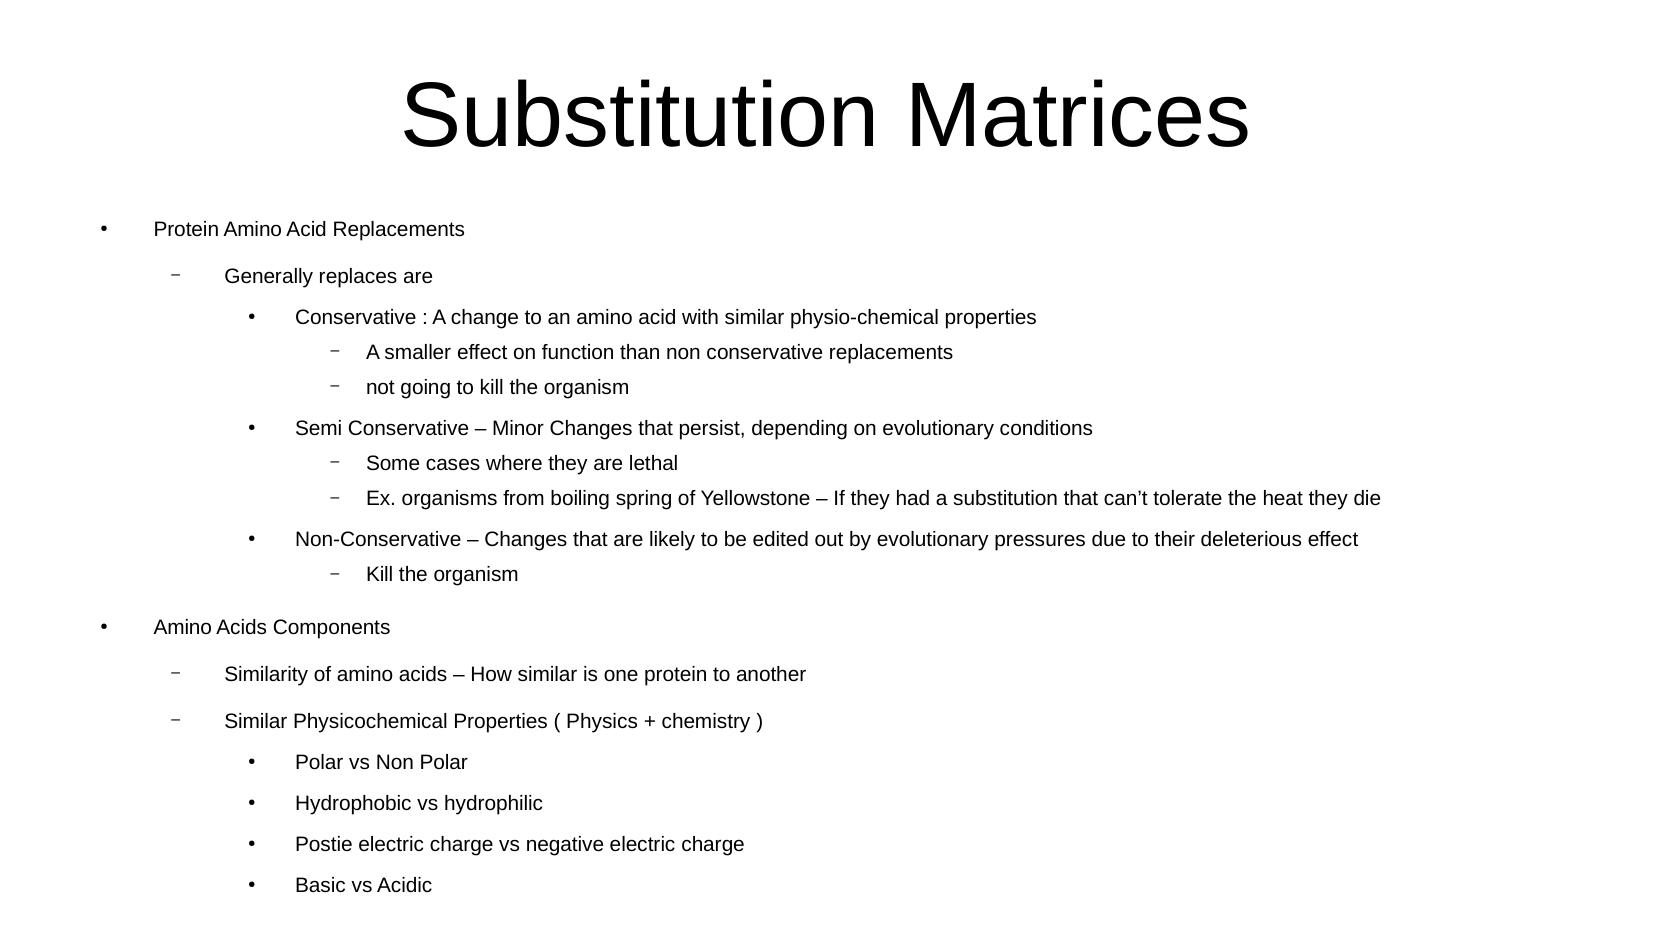

# Substitution Matrices
Protein Amino Acid Replacements
Generally replaces are
Conservative : A change to an amino acid with similar physio-chemical properties
A smaller effect on function than non conservative replacements
not going to kill the organism
Semi Conservative – Minor Changes that persist, depending on evolutionary conditions
Some cases where they are lethal
Ex. organisms from boiling spring of Yellowstone – If they had a substitution that can’t tolerate the heat they die
Non-Conservative – Changes that are likely to be edited out by evolutionary pressures due to their deleterious effect
Kill the organism
Amino Acids Components
Similarity of amino acids – How similar is one protein to another
Similar Physicochemical Properties ( Physics + chemistry )
Polar vs Non Polar
Hydrophobic vs hydrophilic
Postie electric charge vs negative electric charge
Basic vs Acidic